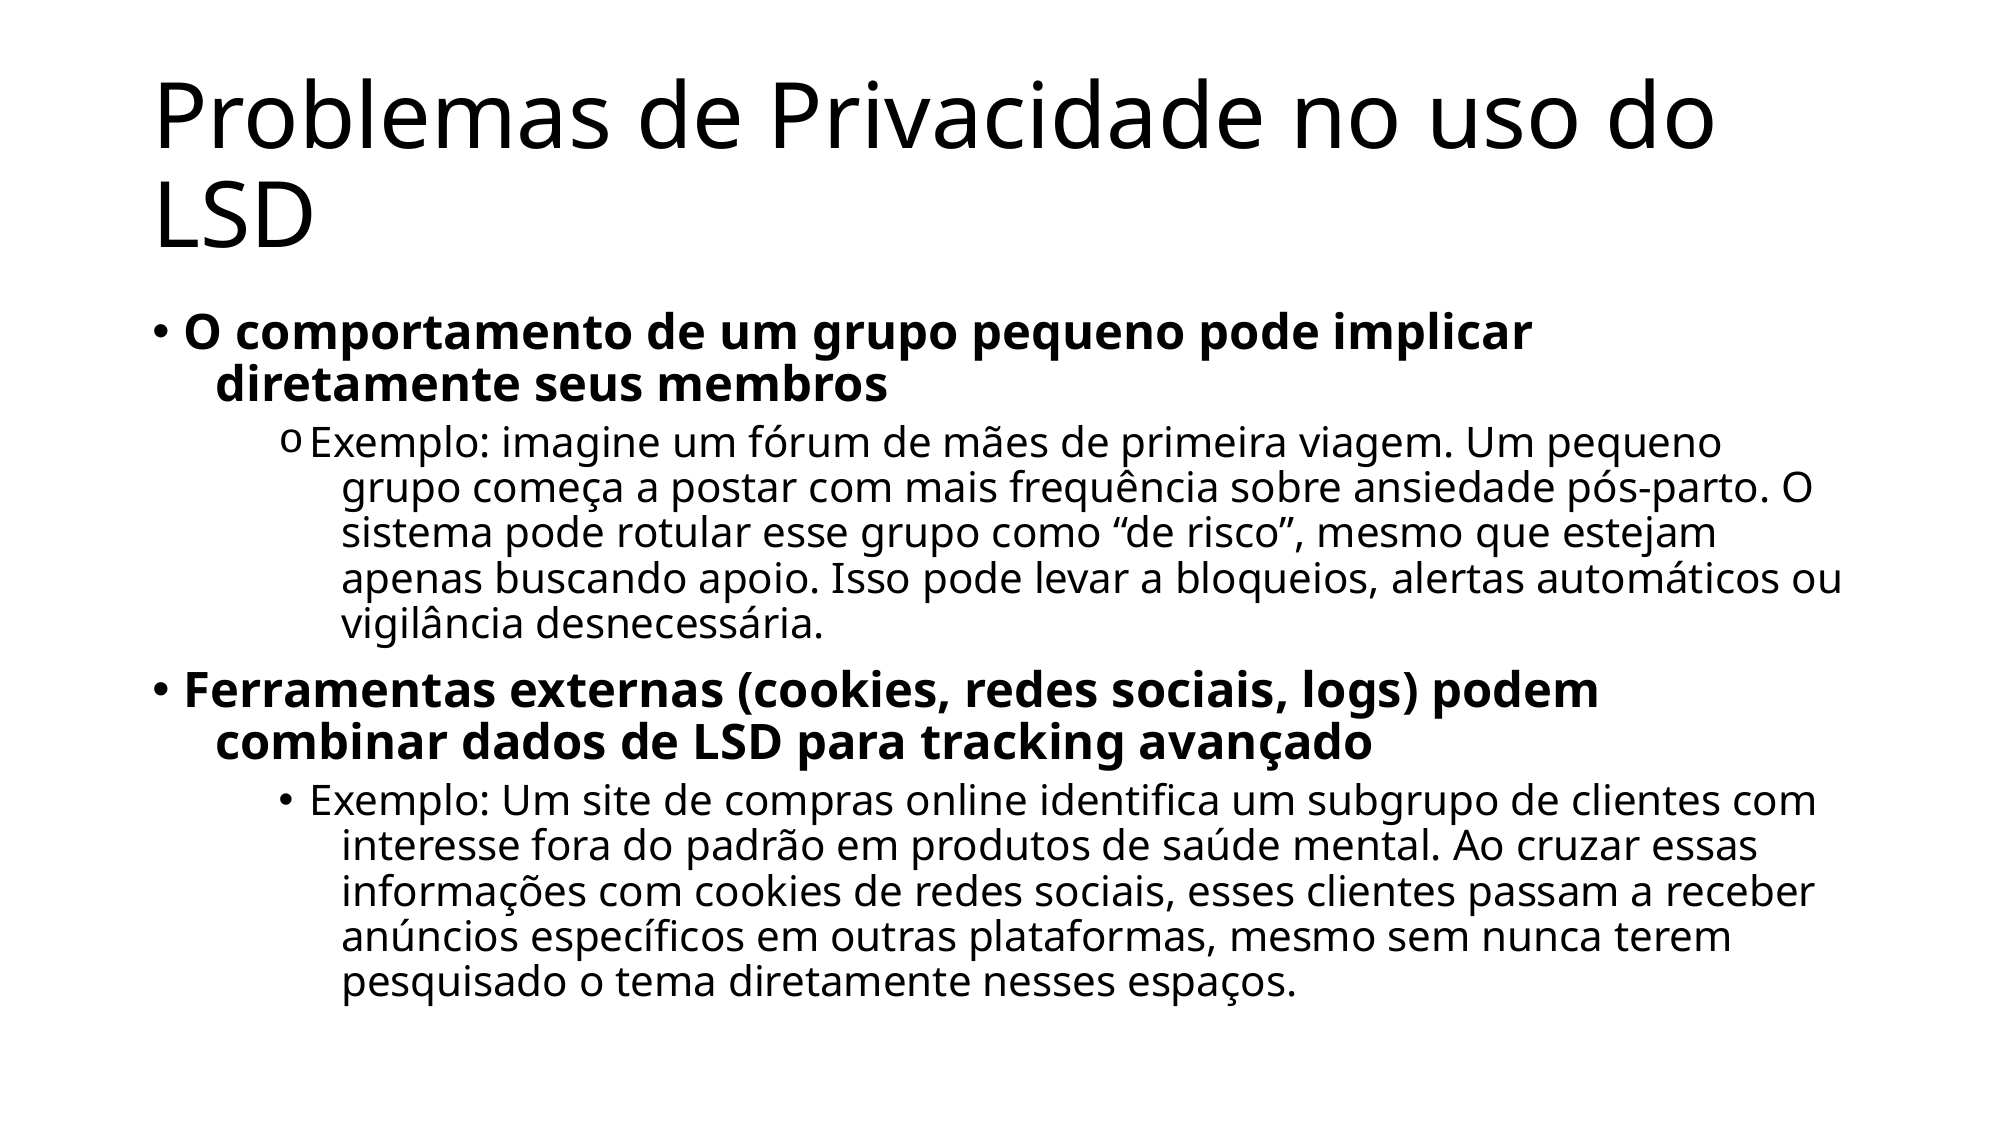

# Problemas de Privacidade no uso do LSD
O comportamento de um grupo pequeno pode implicar diretamente seus membros
Exemplo: imagine um fórum de mães de primeira viagem. Um pequeno grupo começa a postar com mais frequência sobre ansiedade pós-parto. O sistema pode rotular esse grupo como “de risco”, mesmo que estejam apenas buscando apoio. Isso pode levar a bloqueios, alertas automáticos ou vigilância desnecessária.
Ferramentas externas (cookies, redes sociais, logs) podem combinar dados de LSD para tracking avançado
Exemplo: Um site de compras online identifica um subgrupo de clientes com interesse fora do padrão em produtos de saúde mental. Ao cruzar essas informações com cookies de redes sociais, esses clientes passam a receber anúncios específicos em outras plataformas, mesmo sem nunca terem pesquisado o tema diretamente nesses espaços.